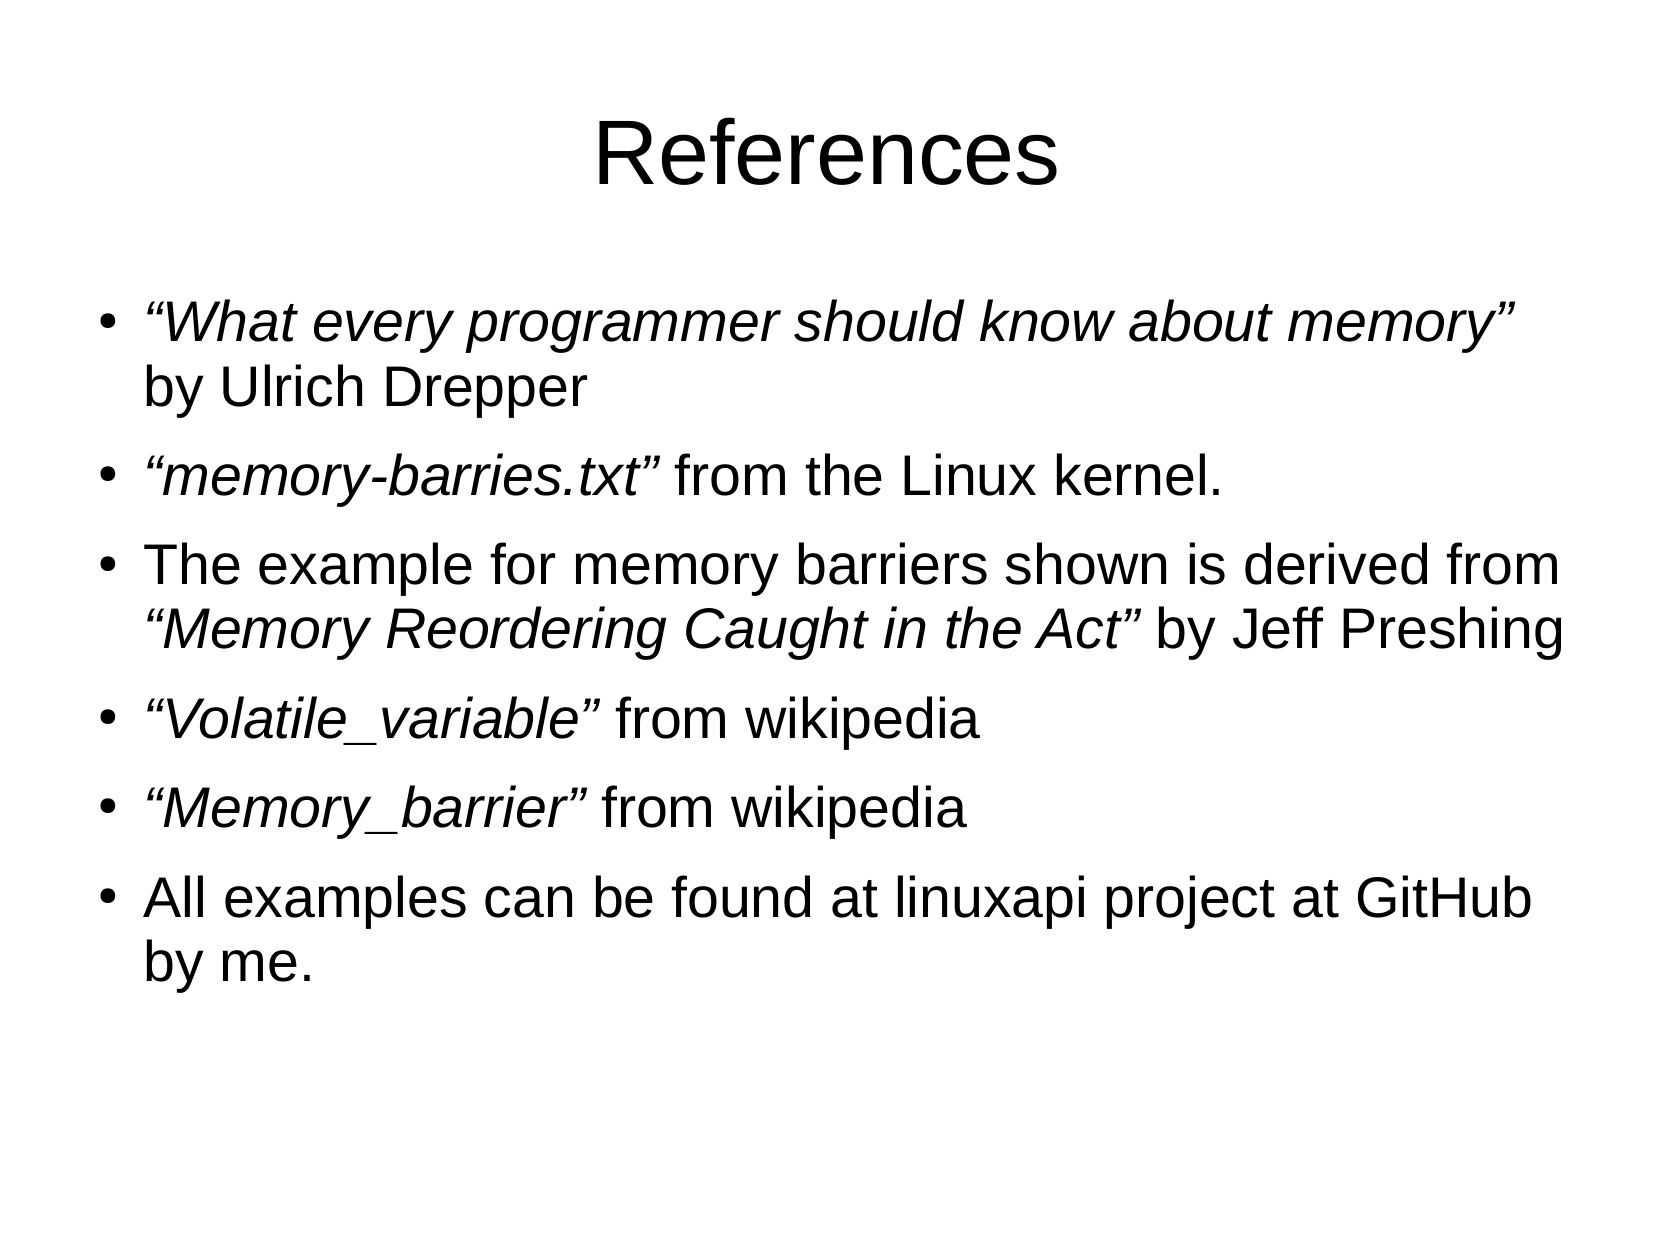

# References
“What every programmer should know about memory” by Ulrich Drepper
“memory-barries.txt” from the Linux kernel.
The example for memory barriers shown is derived from “Memory Reordering Caught in the Act” by Jeff Preshing
“Volatile_variable” from wikipedia
“Memory_barrier” from wikipedia
All examples can be found at linuxapi project at GitHub by me.